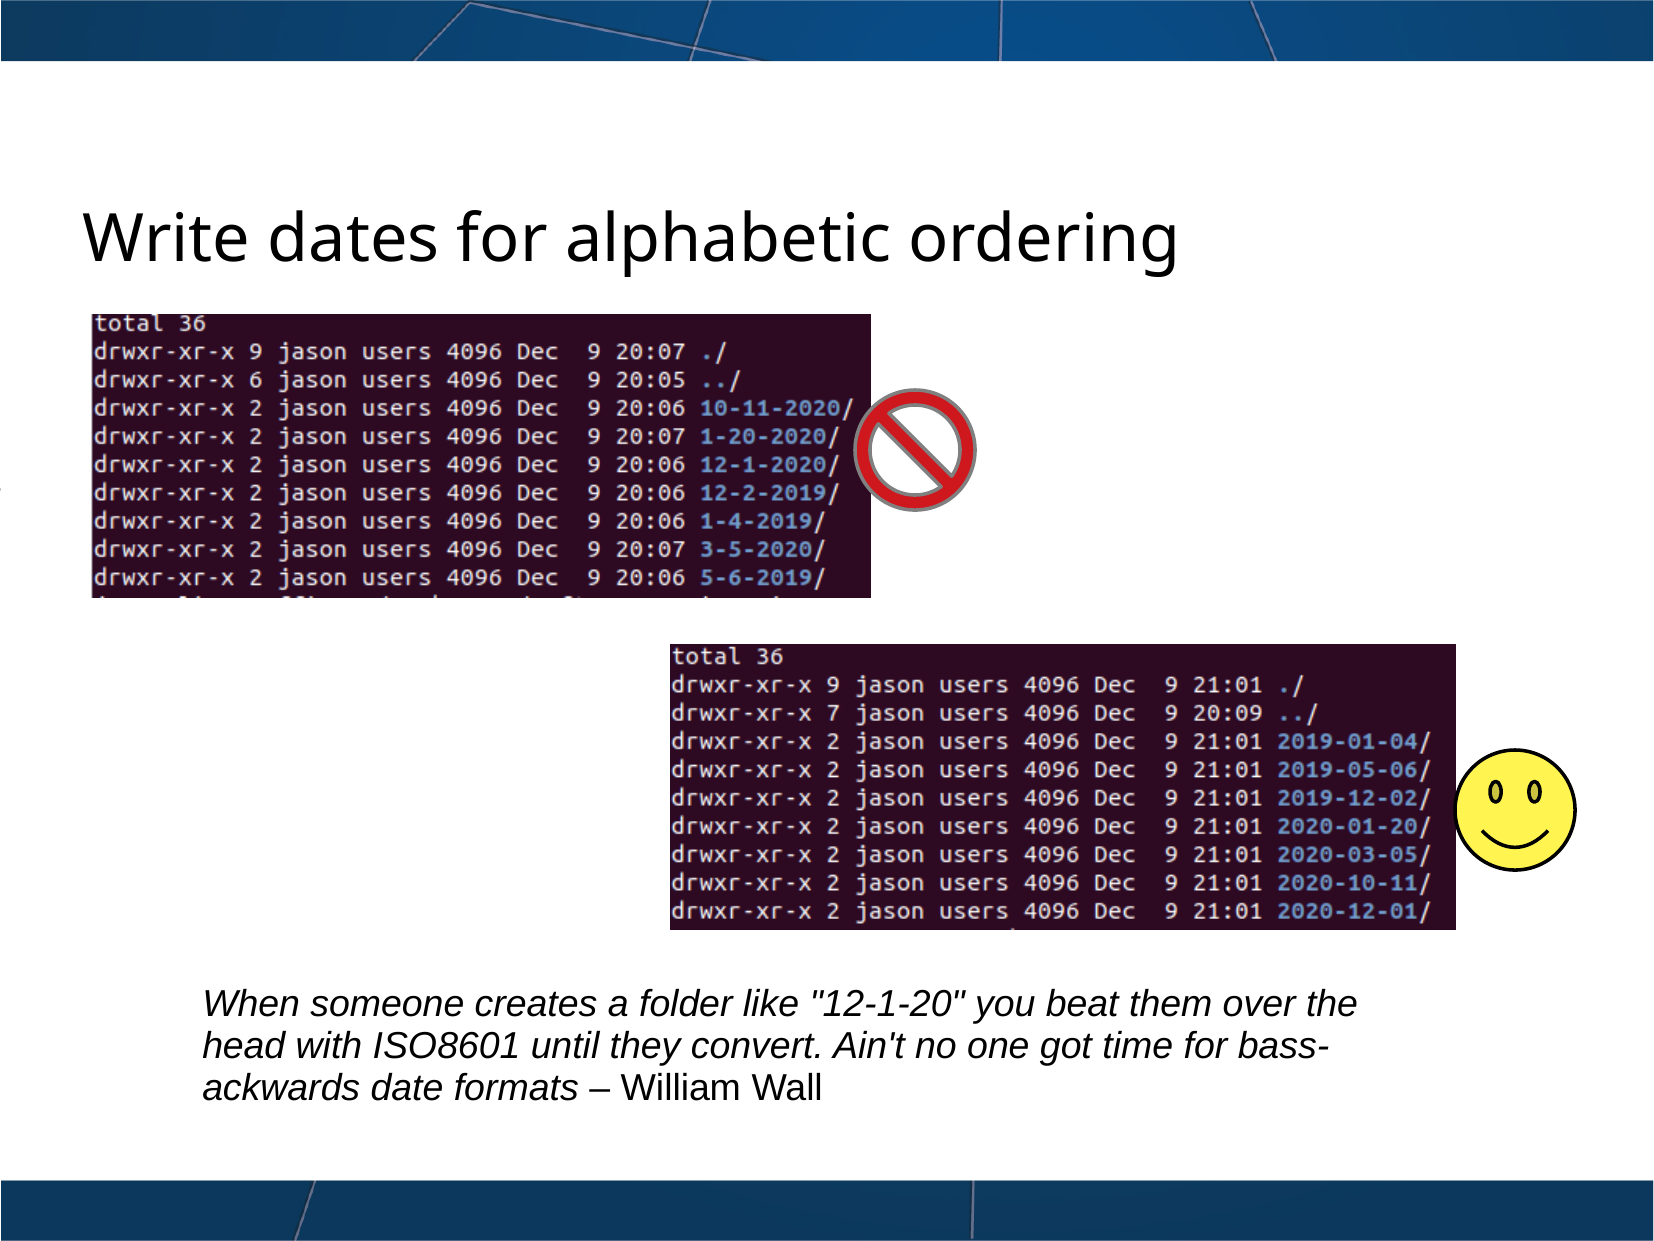

# Write dates for alphabetic ordering
When someone creates a folder like "12-1-20" you beat them over the head with ISO8601 until they convert. Ain't no one got time for bass-ackwards date formats – William Wall